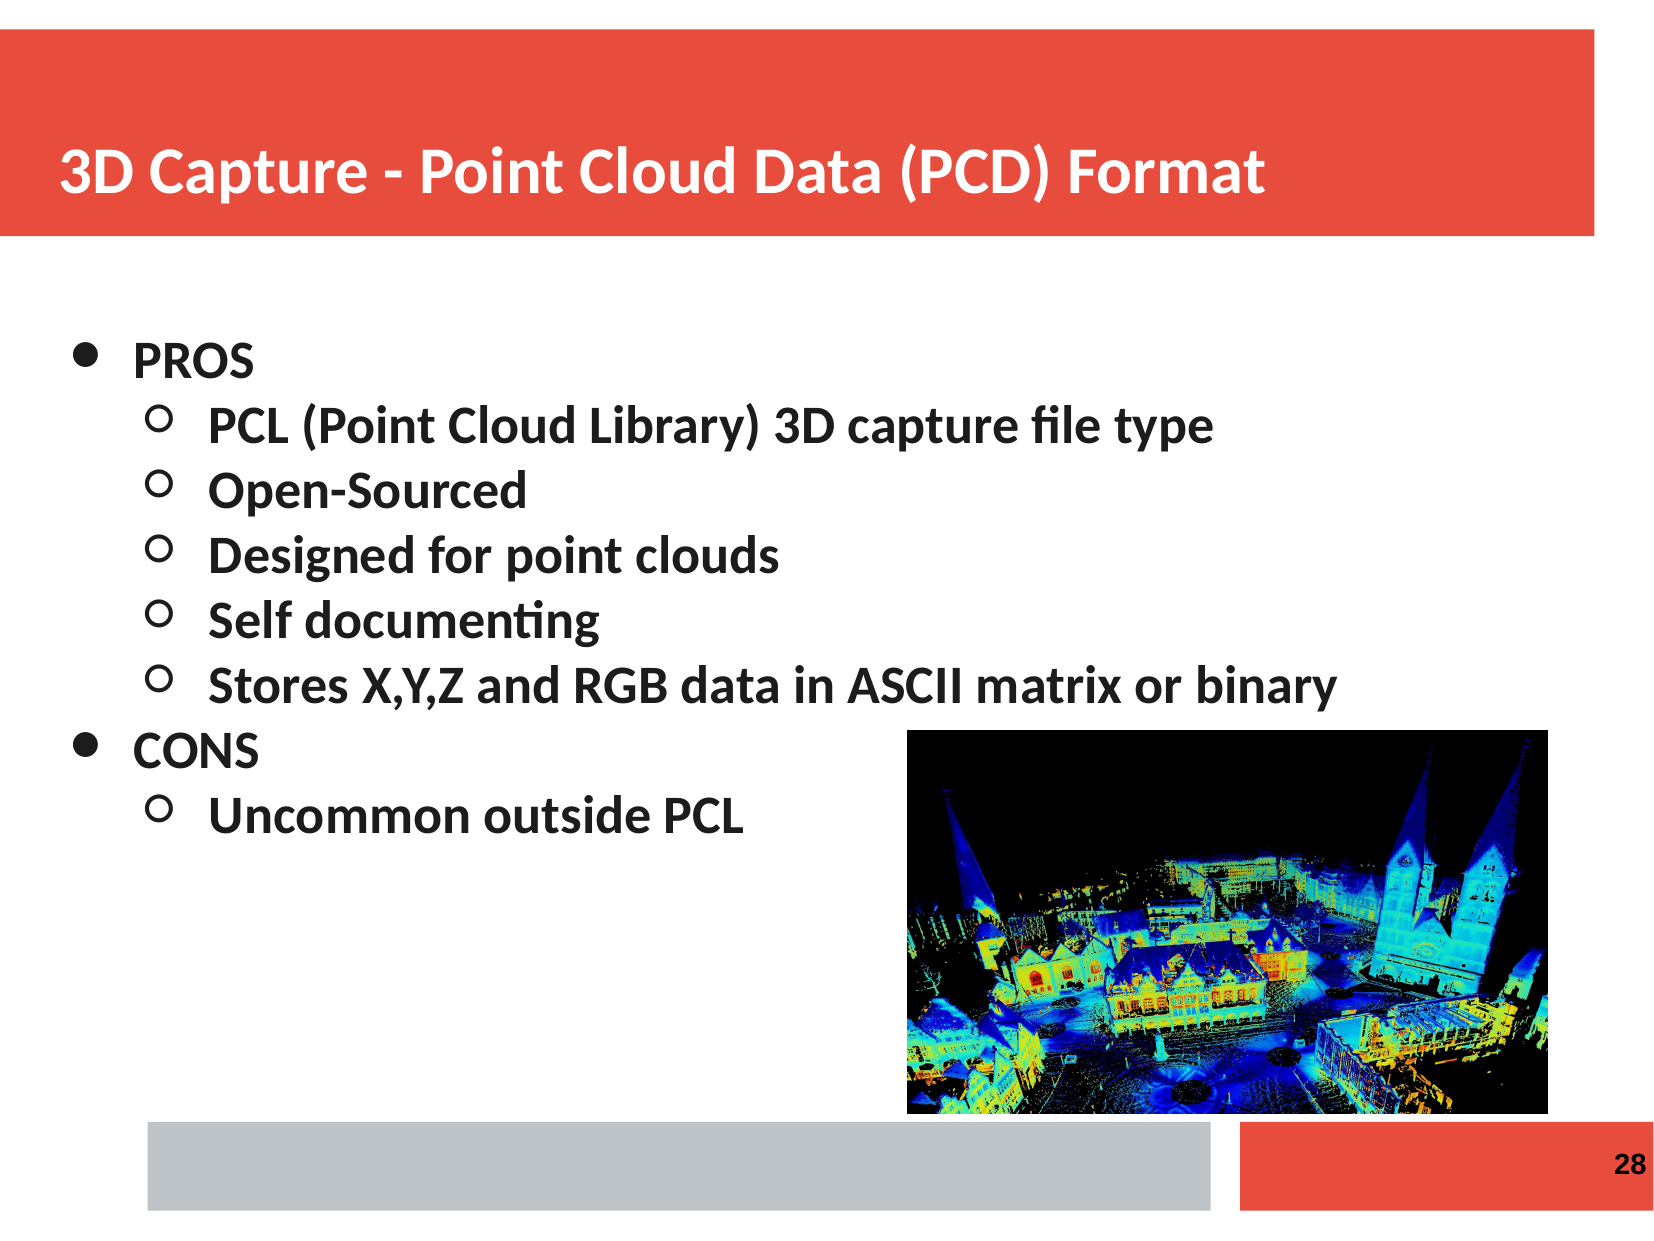

3D Capture - Point Cloud Data (PCD) Format
PROS
PCL (Point Cloud Library) 3D capture file type
Open-Sourced
Designed for point clouds
Self documenting
Stores X,Y,Z and RGB data in ASCII matrix or binary
CONS
Uncommon outside PCL